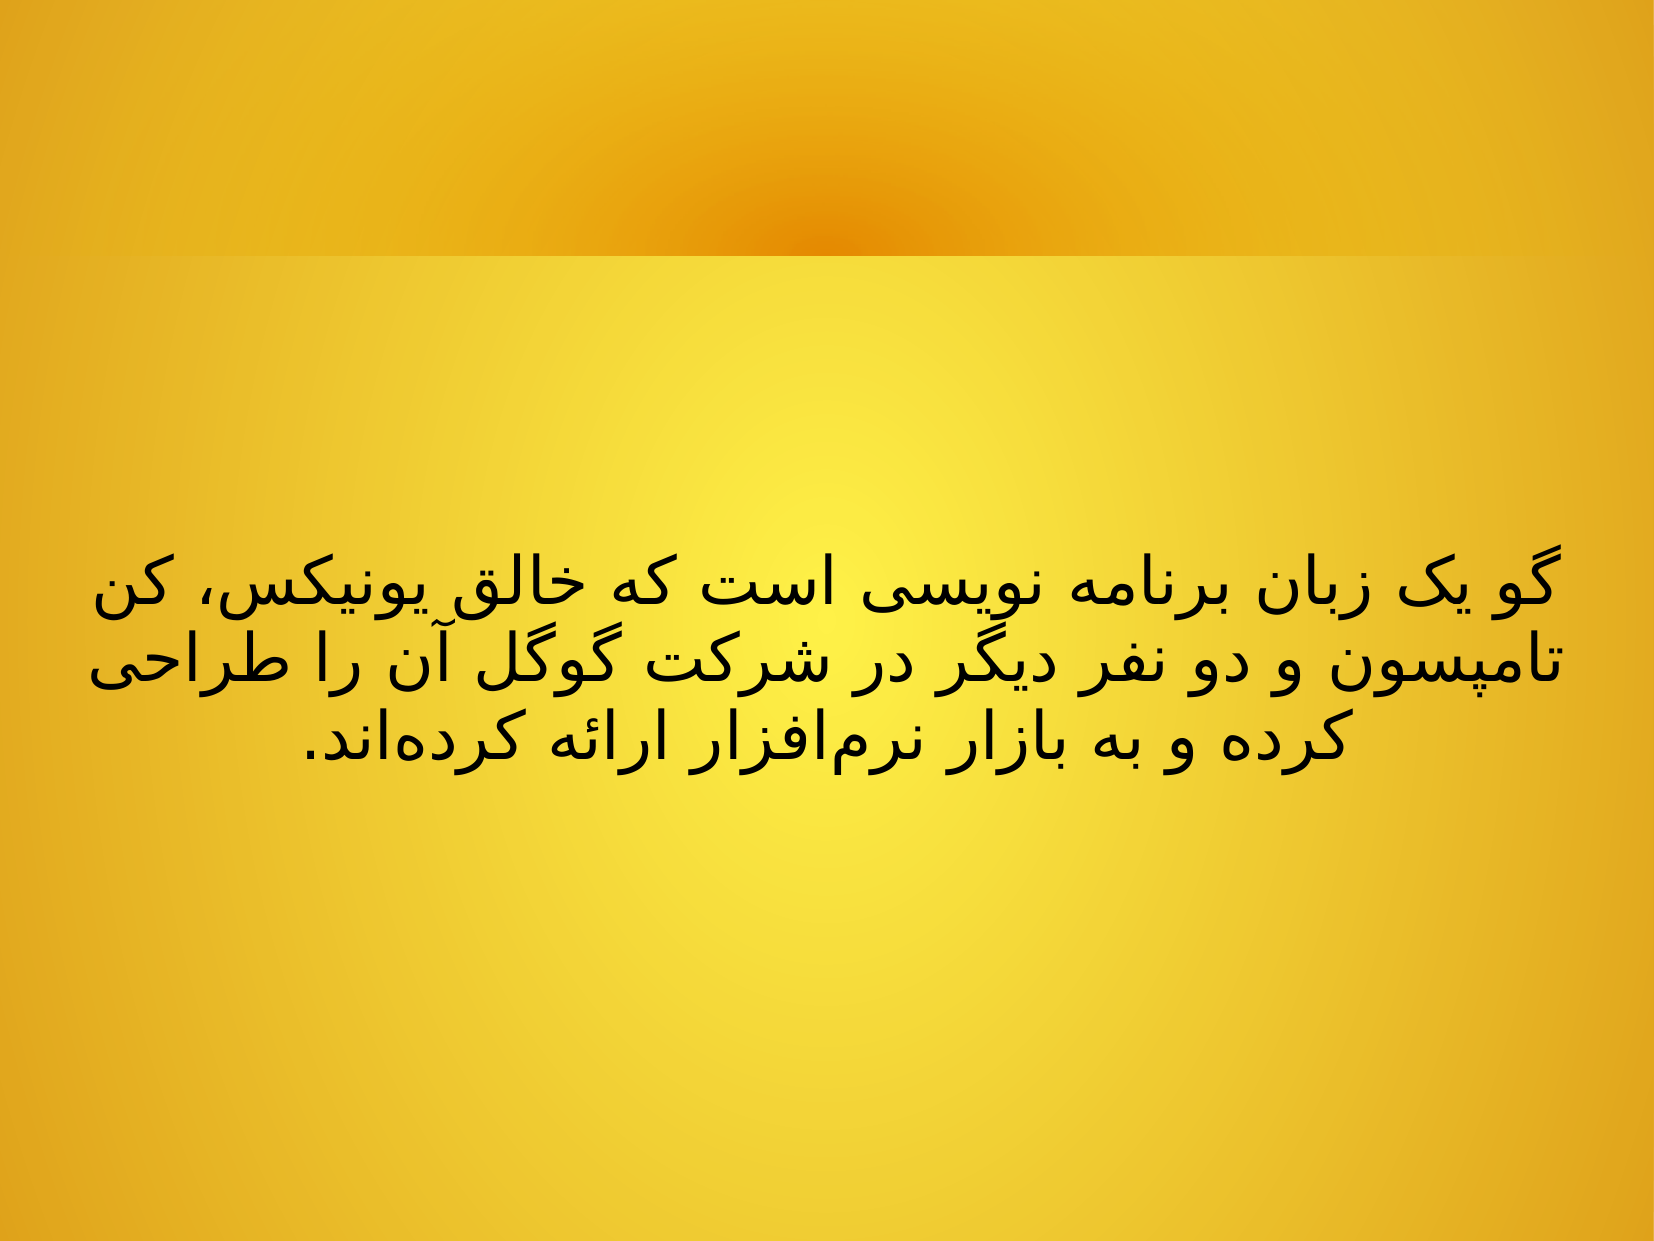

#
گو یک زبان برنامه نویسی است که خالق یونیکس، کن تامپسون و دو نفر دیگر در شرکت گوگل آن را طراحی کرده و به بازار نرم‌افزار ارائه کرده‌اند.